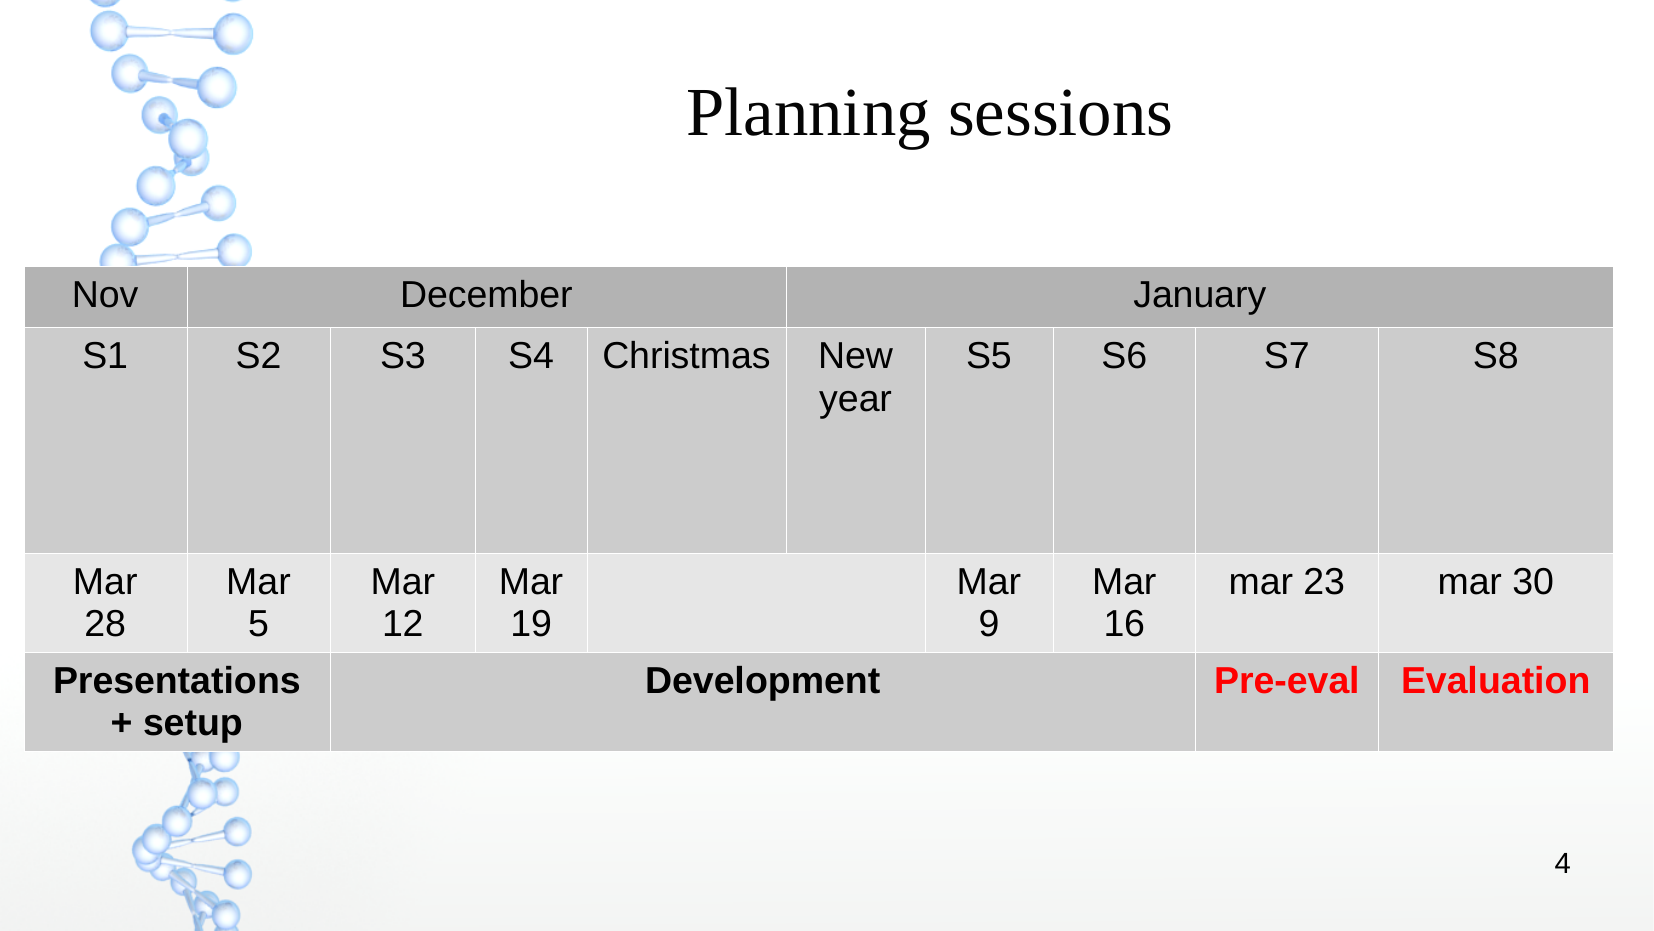

# Planning sessions
| Nov | December | | | | January | | | | |
| --- | --- | --- | --- | --- | --- | --- | --- | --- | --- |
| S1 | S2 | S3 | S4 | Christmas | New year | S5 | S6 | S7 | S8 |
| Mar 28 | Mar 5 | Mar 12 | Mar 19 | | | Mar 9 | Mar 16 | mar 23 | mar 30 |
| Presentations + setup | | Development | | | | | | Pre-eval | Evaluation |
4